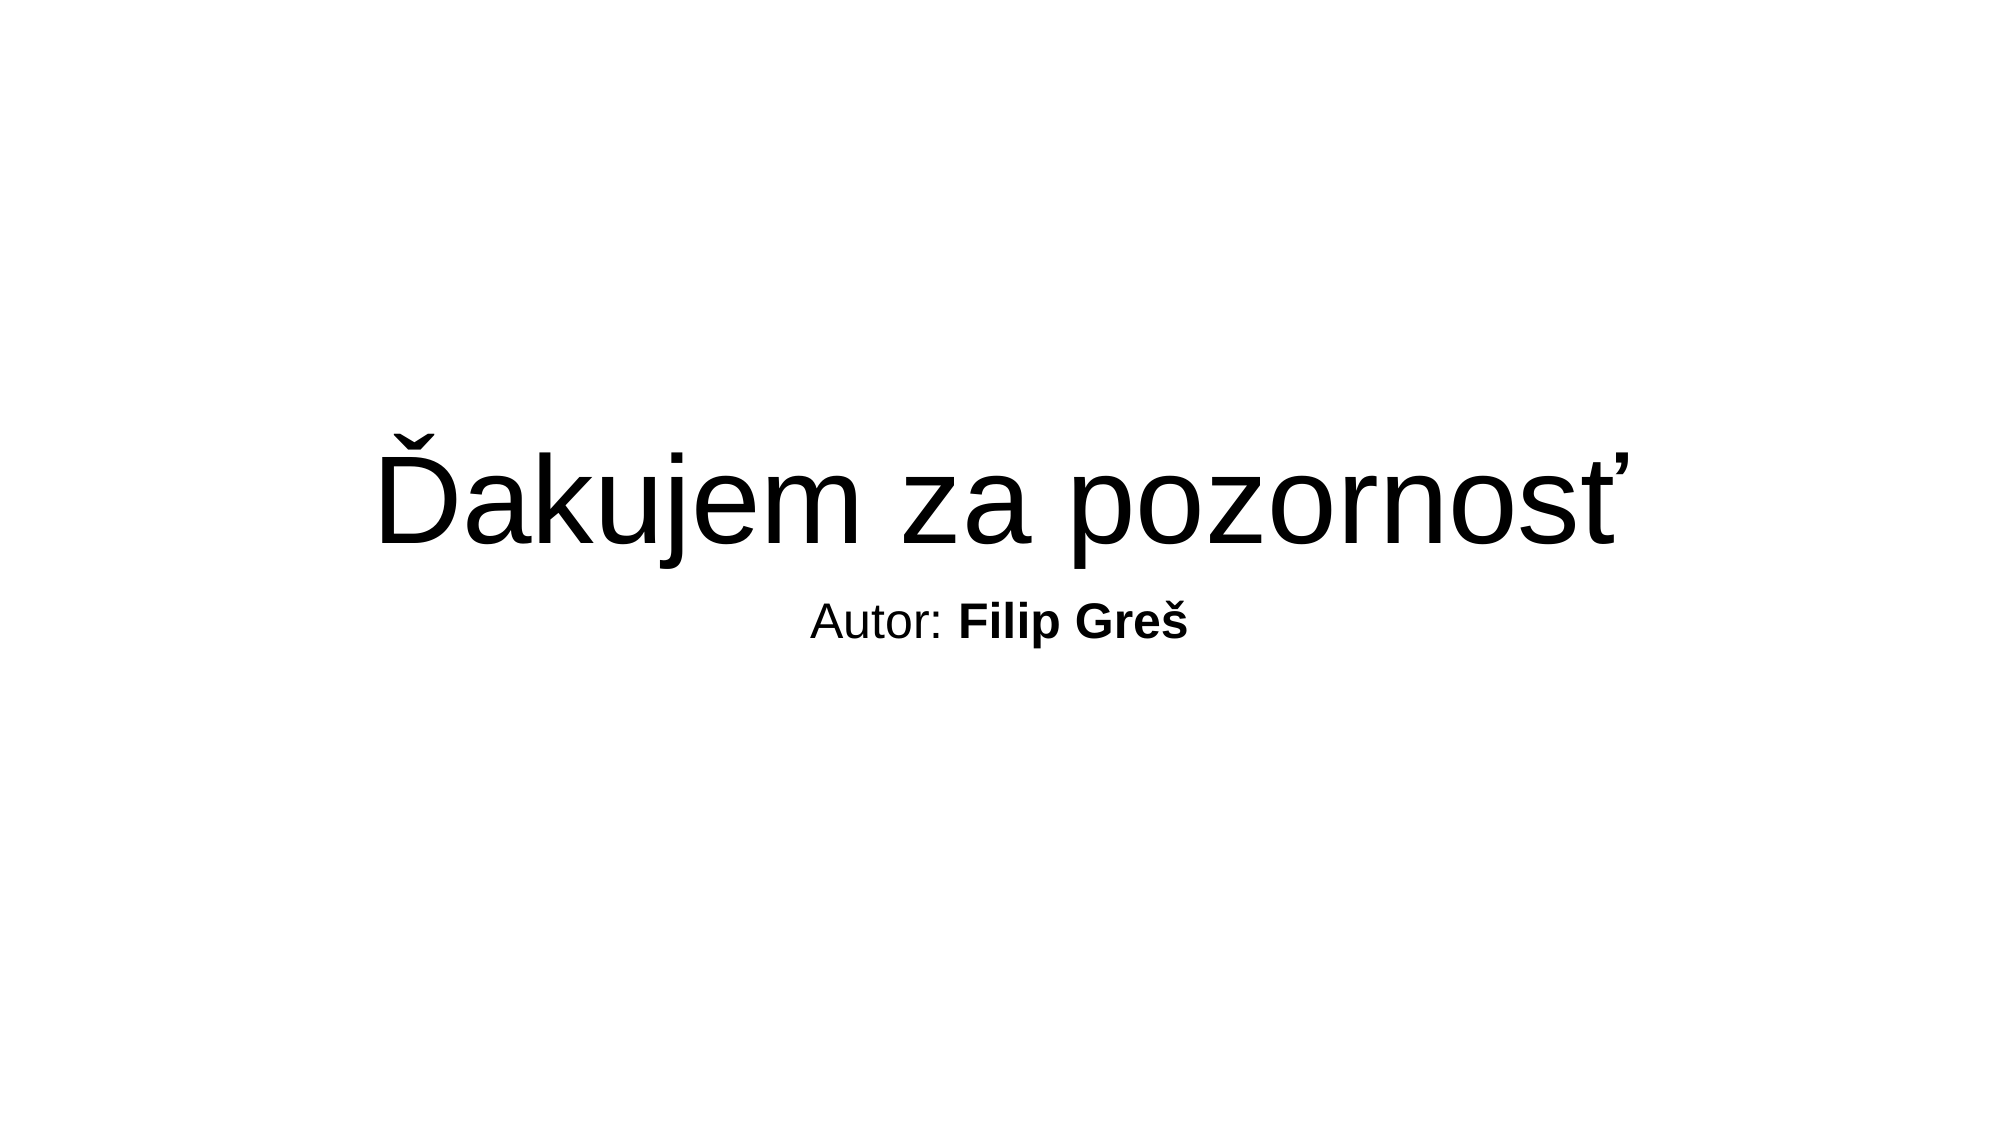

# Ďakujem za pozornosť
Autor: Filip Greš